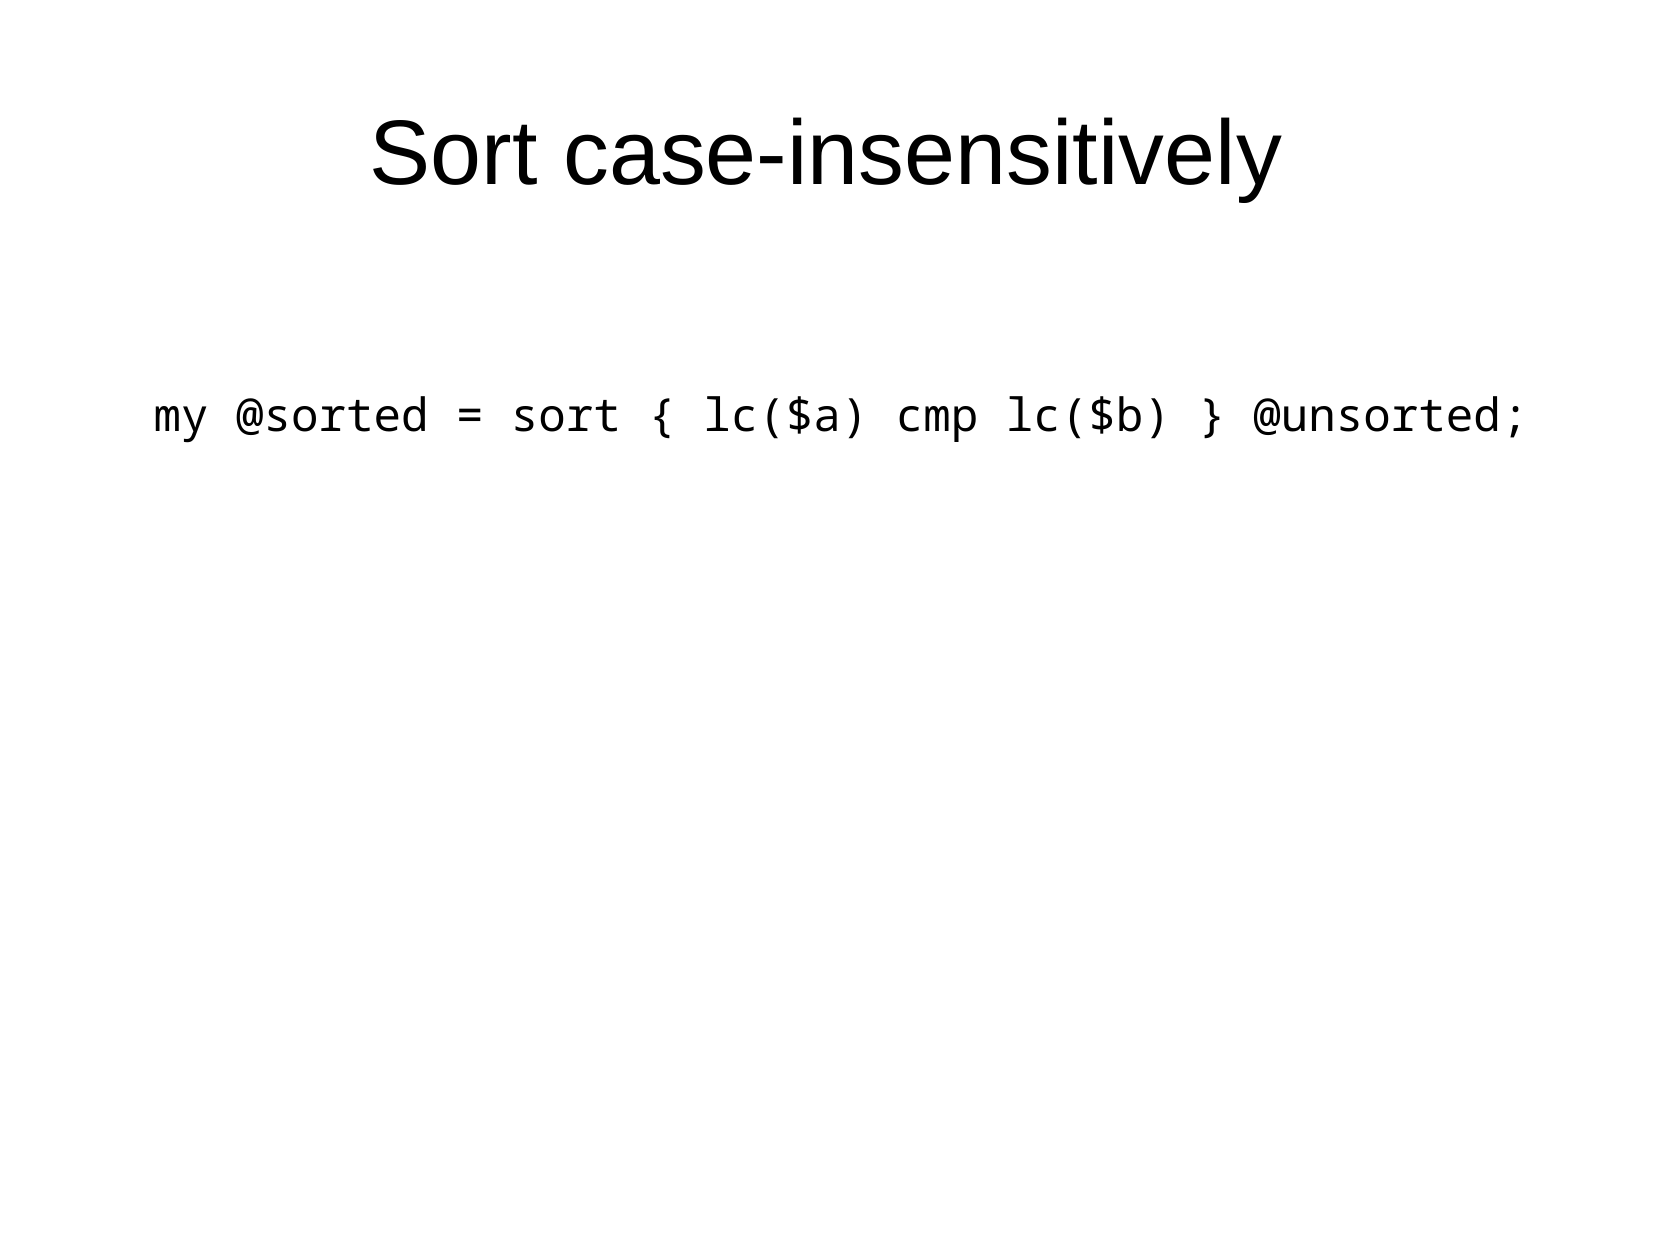

# Sort case-insensitively
my @sorted = sort { lc($a) cmp lc($b) } @unsorted;